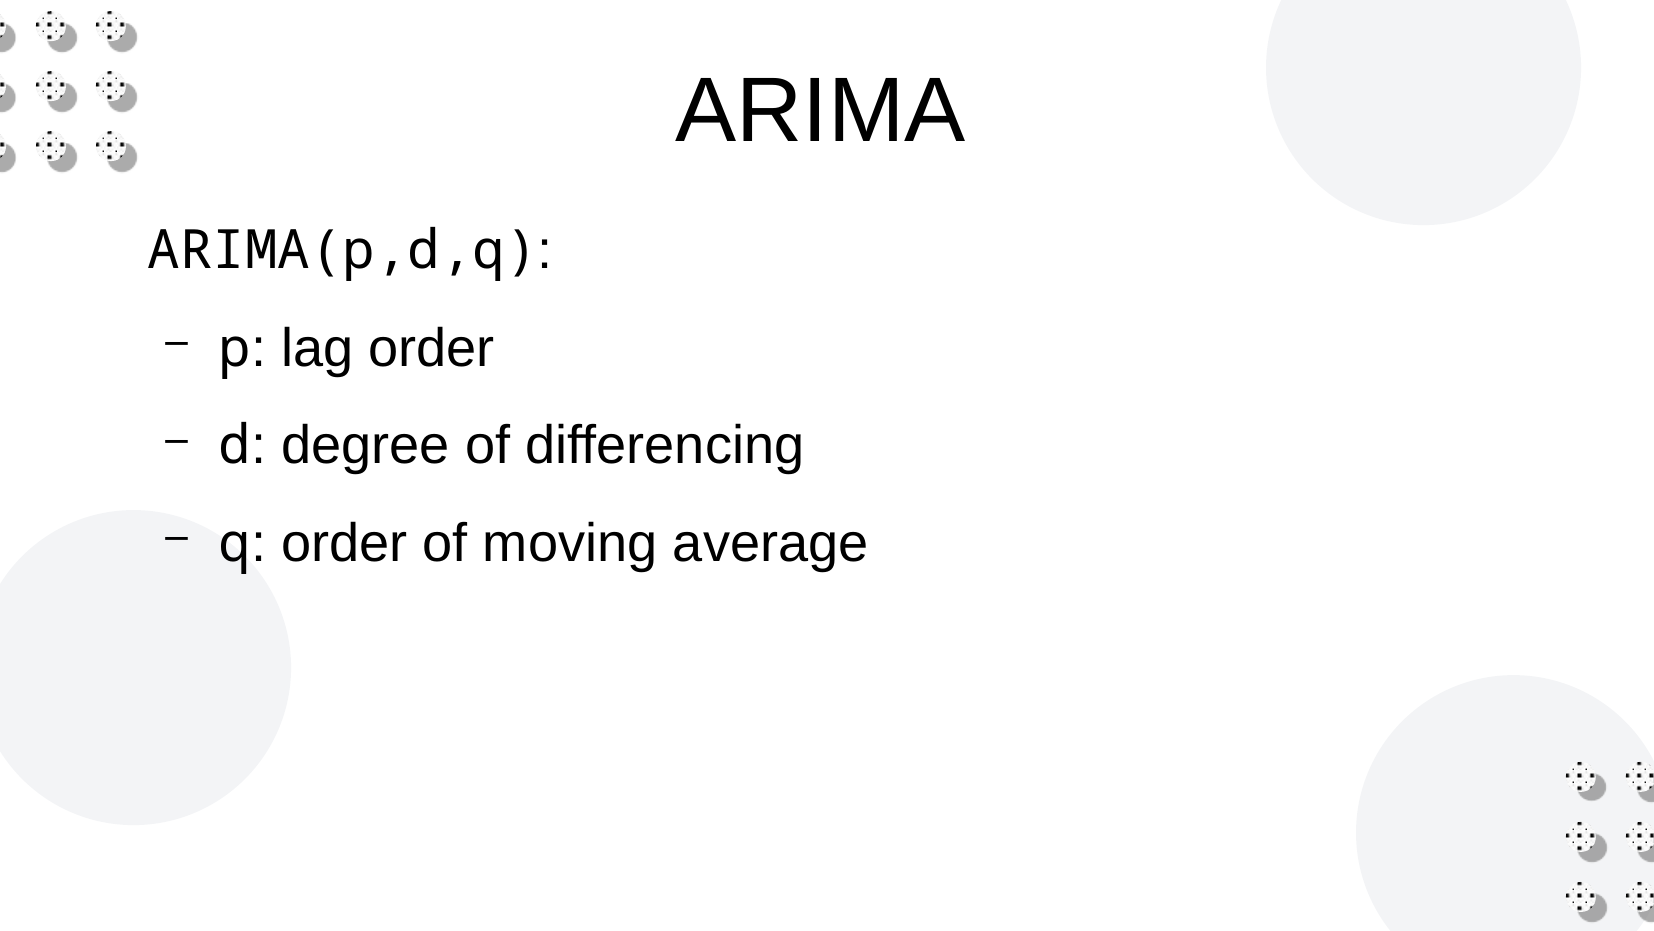

# ARIMA
ARIMA(p,d,q):
p: lag order
d: degree of differencing
q: order of moving average